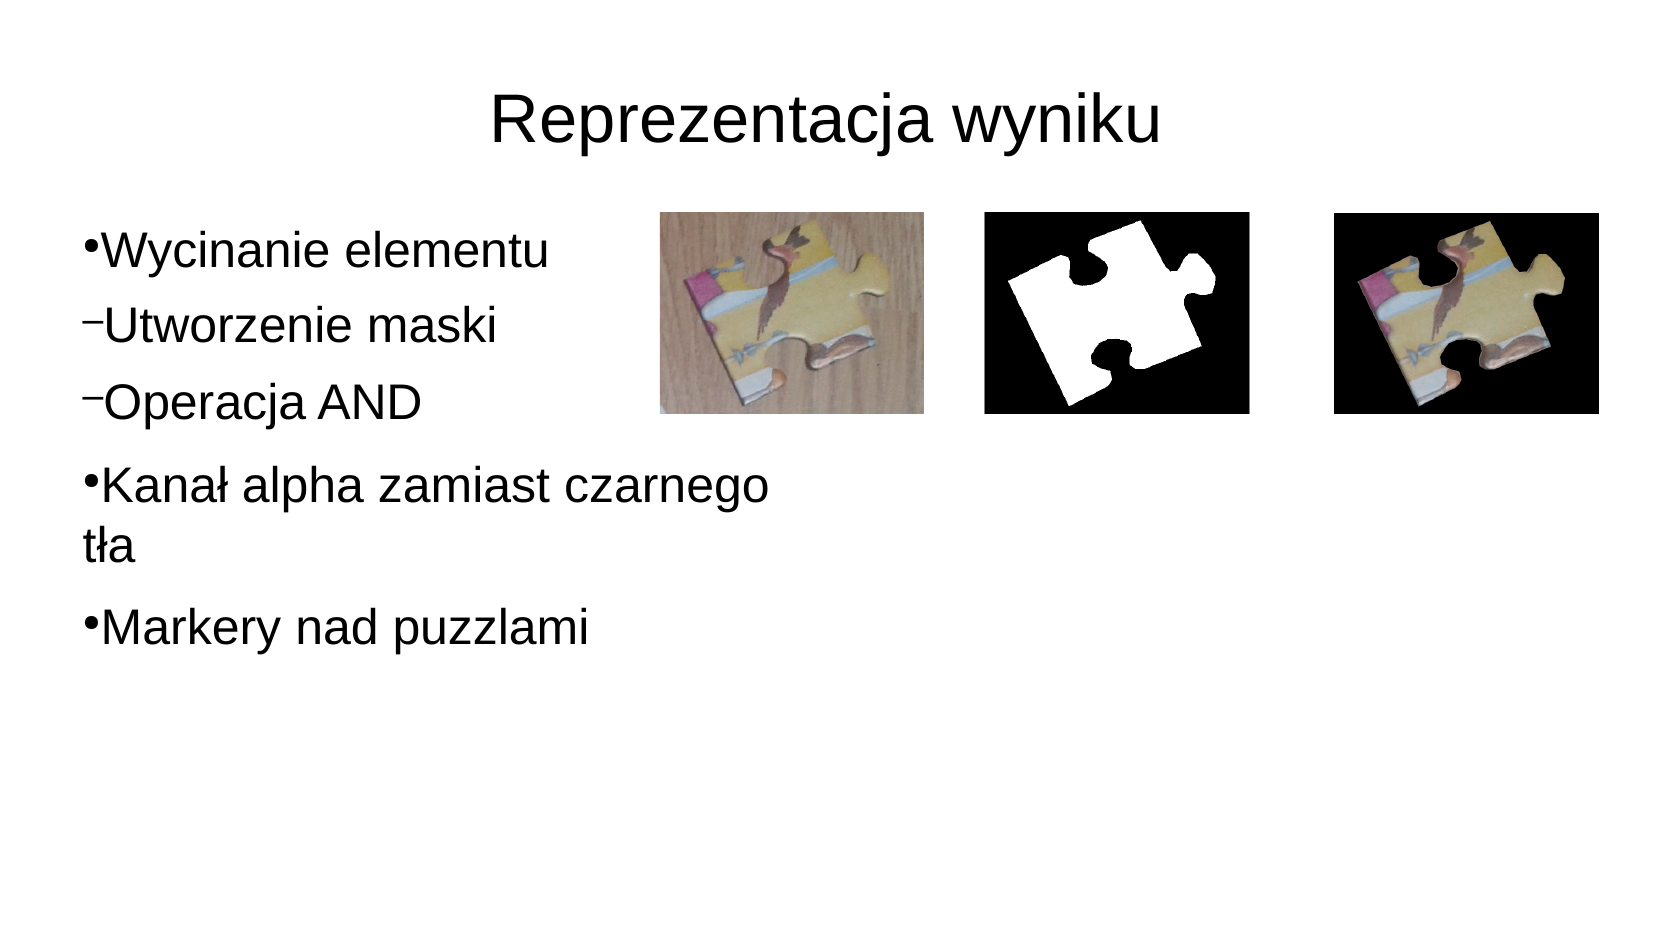

# Reprezentacja wyniku
Wycinanie elementu
Utworzenie maski
Operacja AND
Kanał alpha zamiast czarnego tła
Markery nad puzzlami